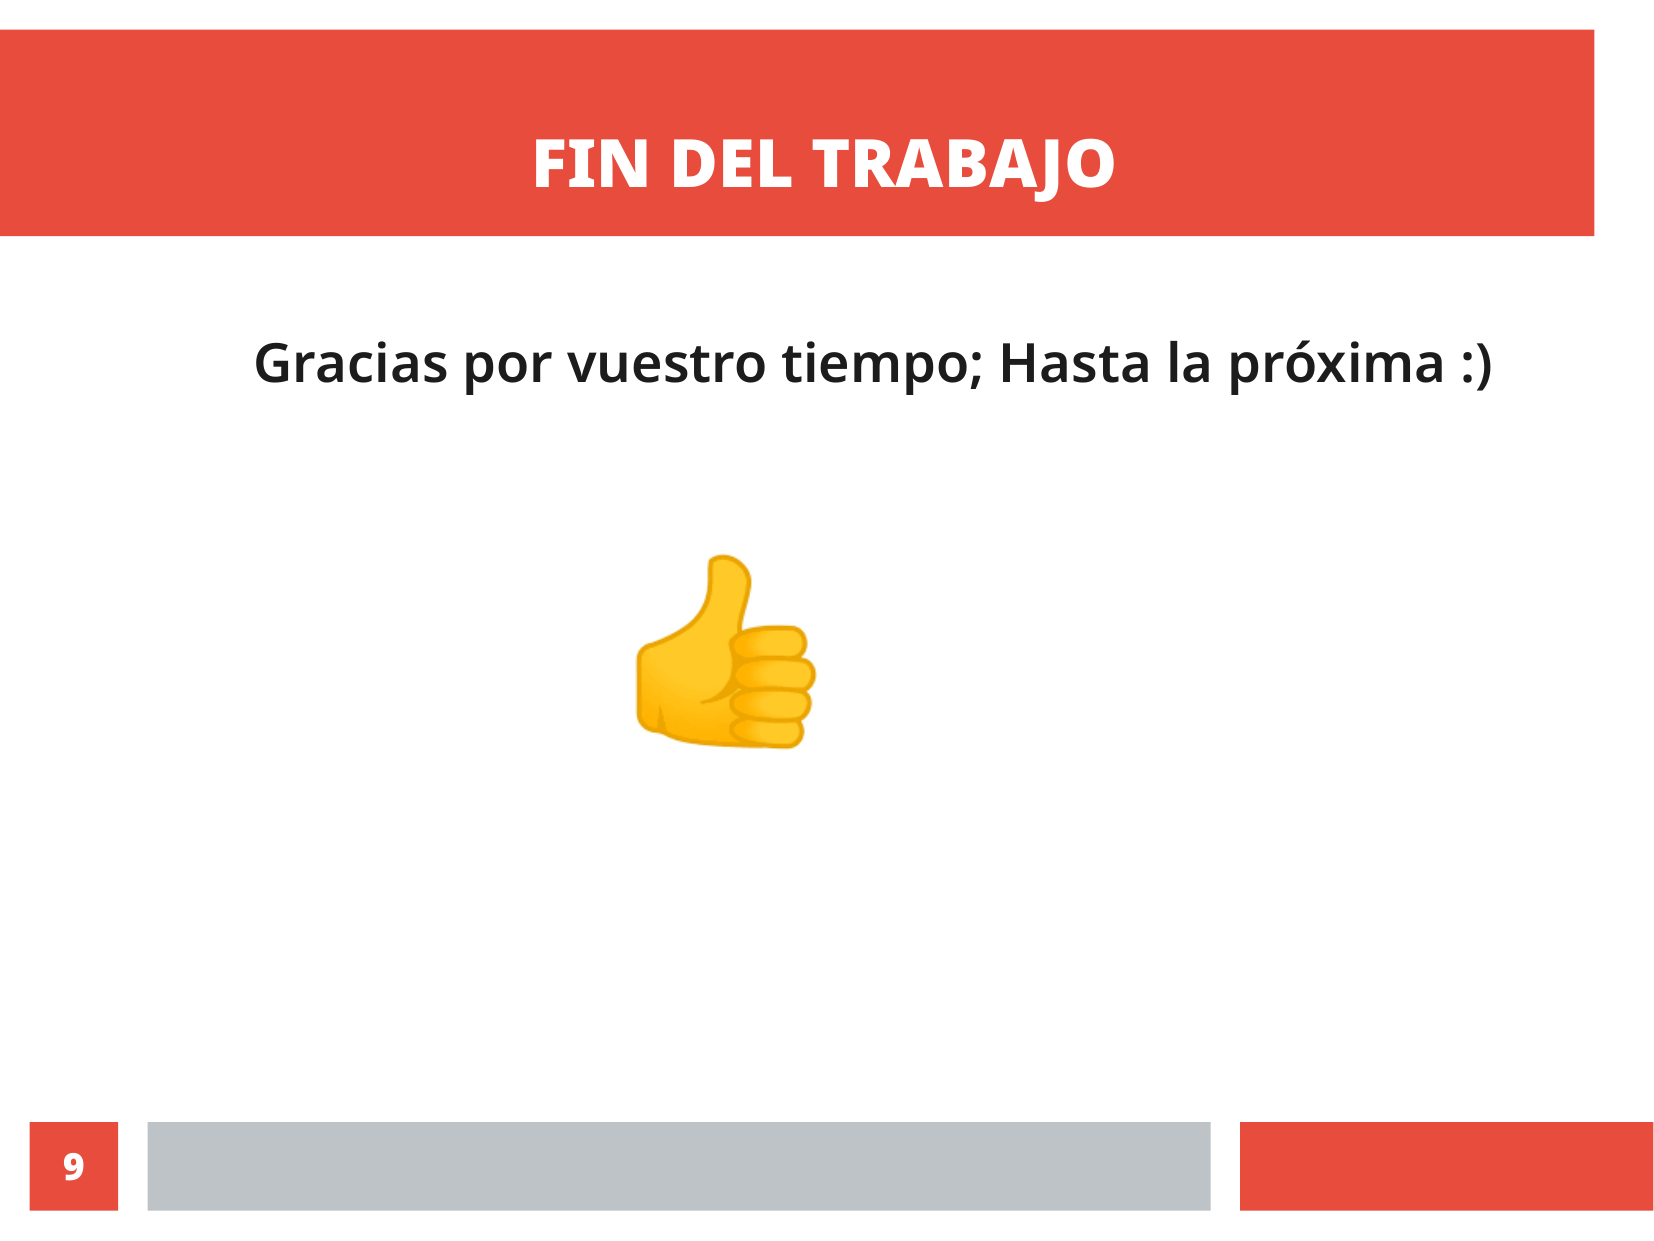

# FIN DEL TRABAJO
Gracias por vuestro tiempo; Hasta la próxima :)
9